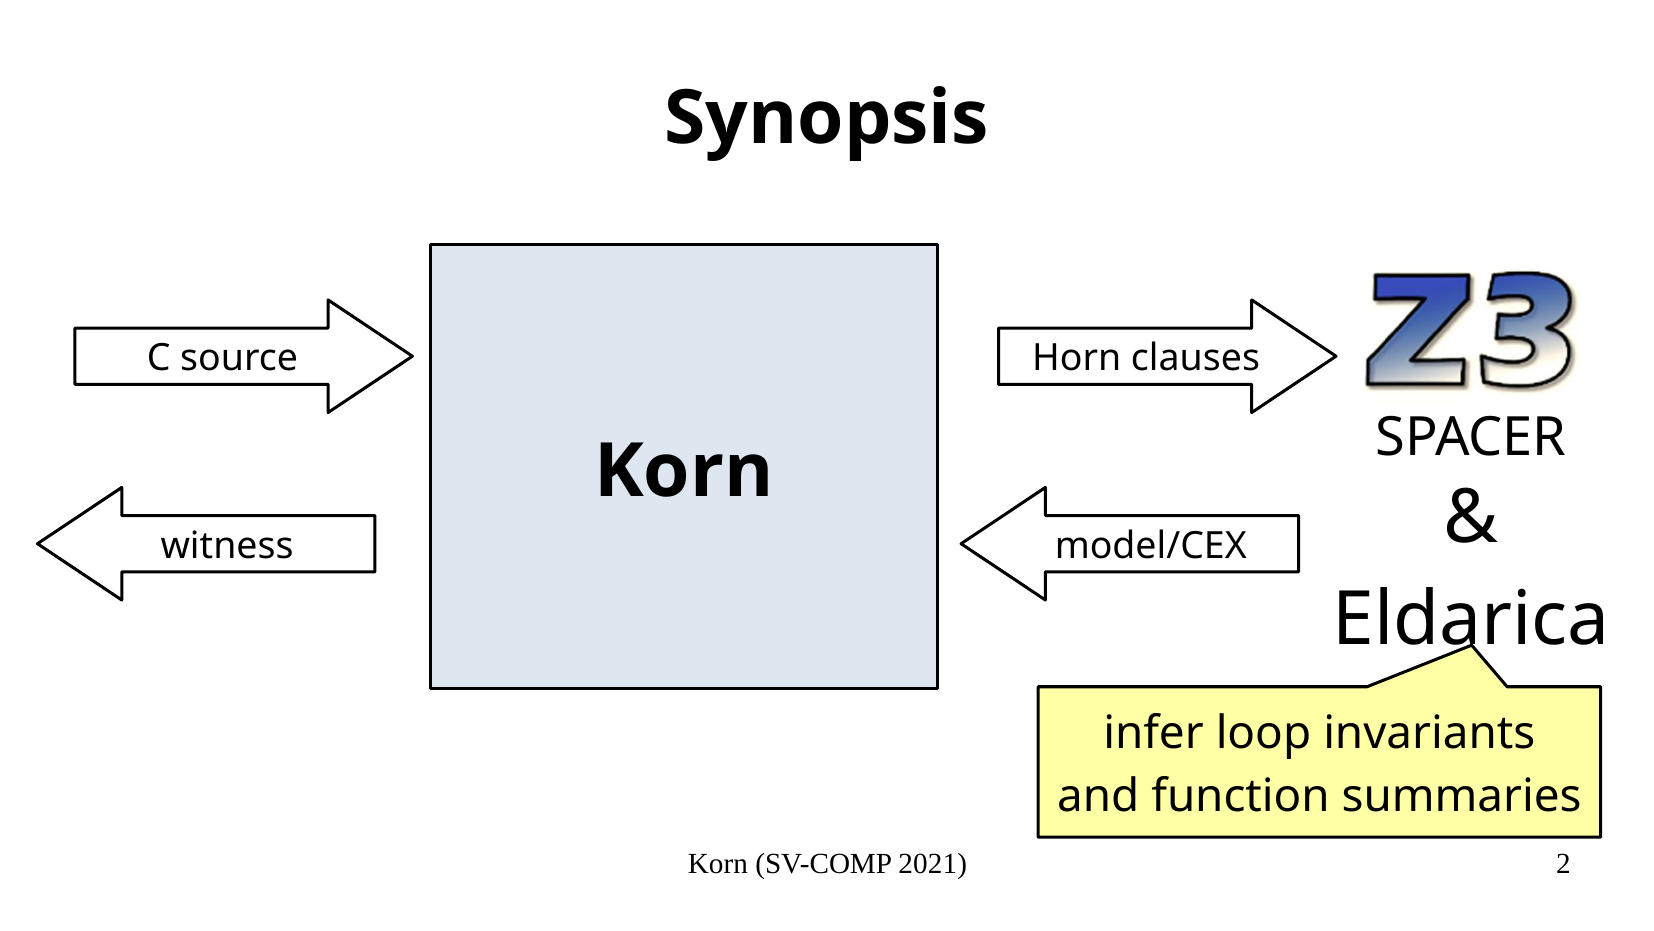

# Synopsis
SPACER
Korn
C source
Horn clauses
&
Eldarica
witness
model/CEX
infer loop invariants
and function summaries
Korn (SV-COMP 2021)
2